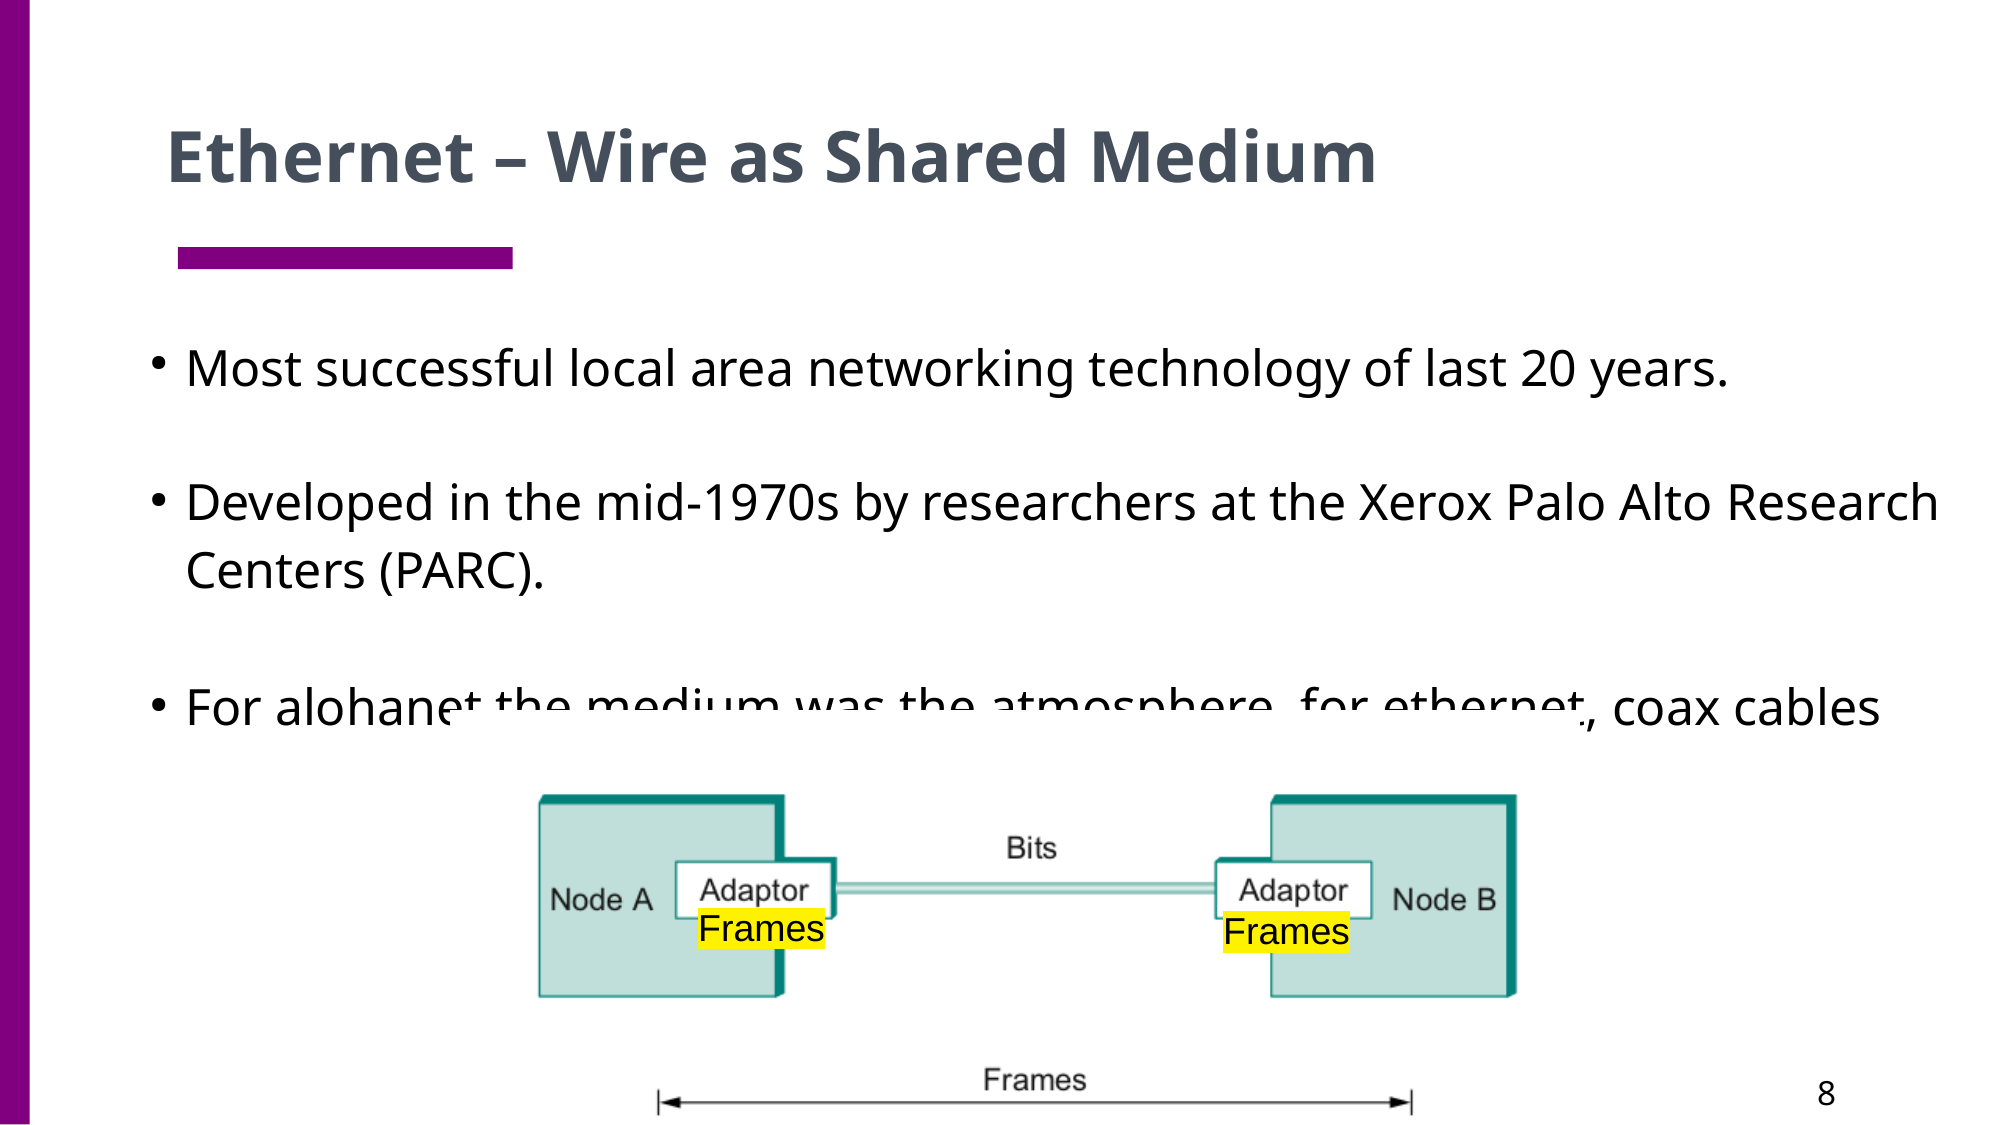

Ethernet – Wire as Shared Medium
Most successful local area networking technology of last 20 years.
Developed in the mid-1970s by researchers at the Xerox Palo Alto Research Centers (PARC).
For alohanet the medium was the atmosphere, for ethernet, coax cables
Frames
Frames